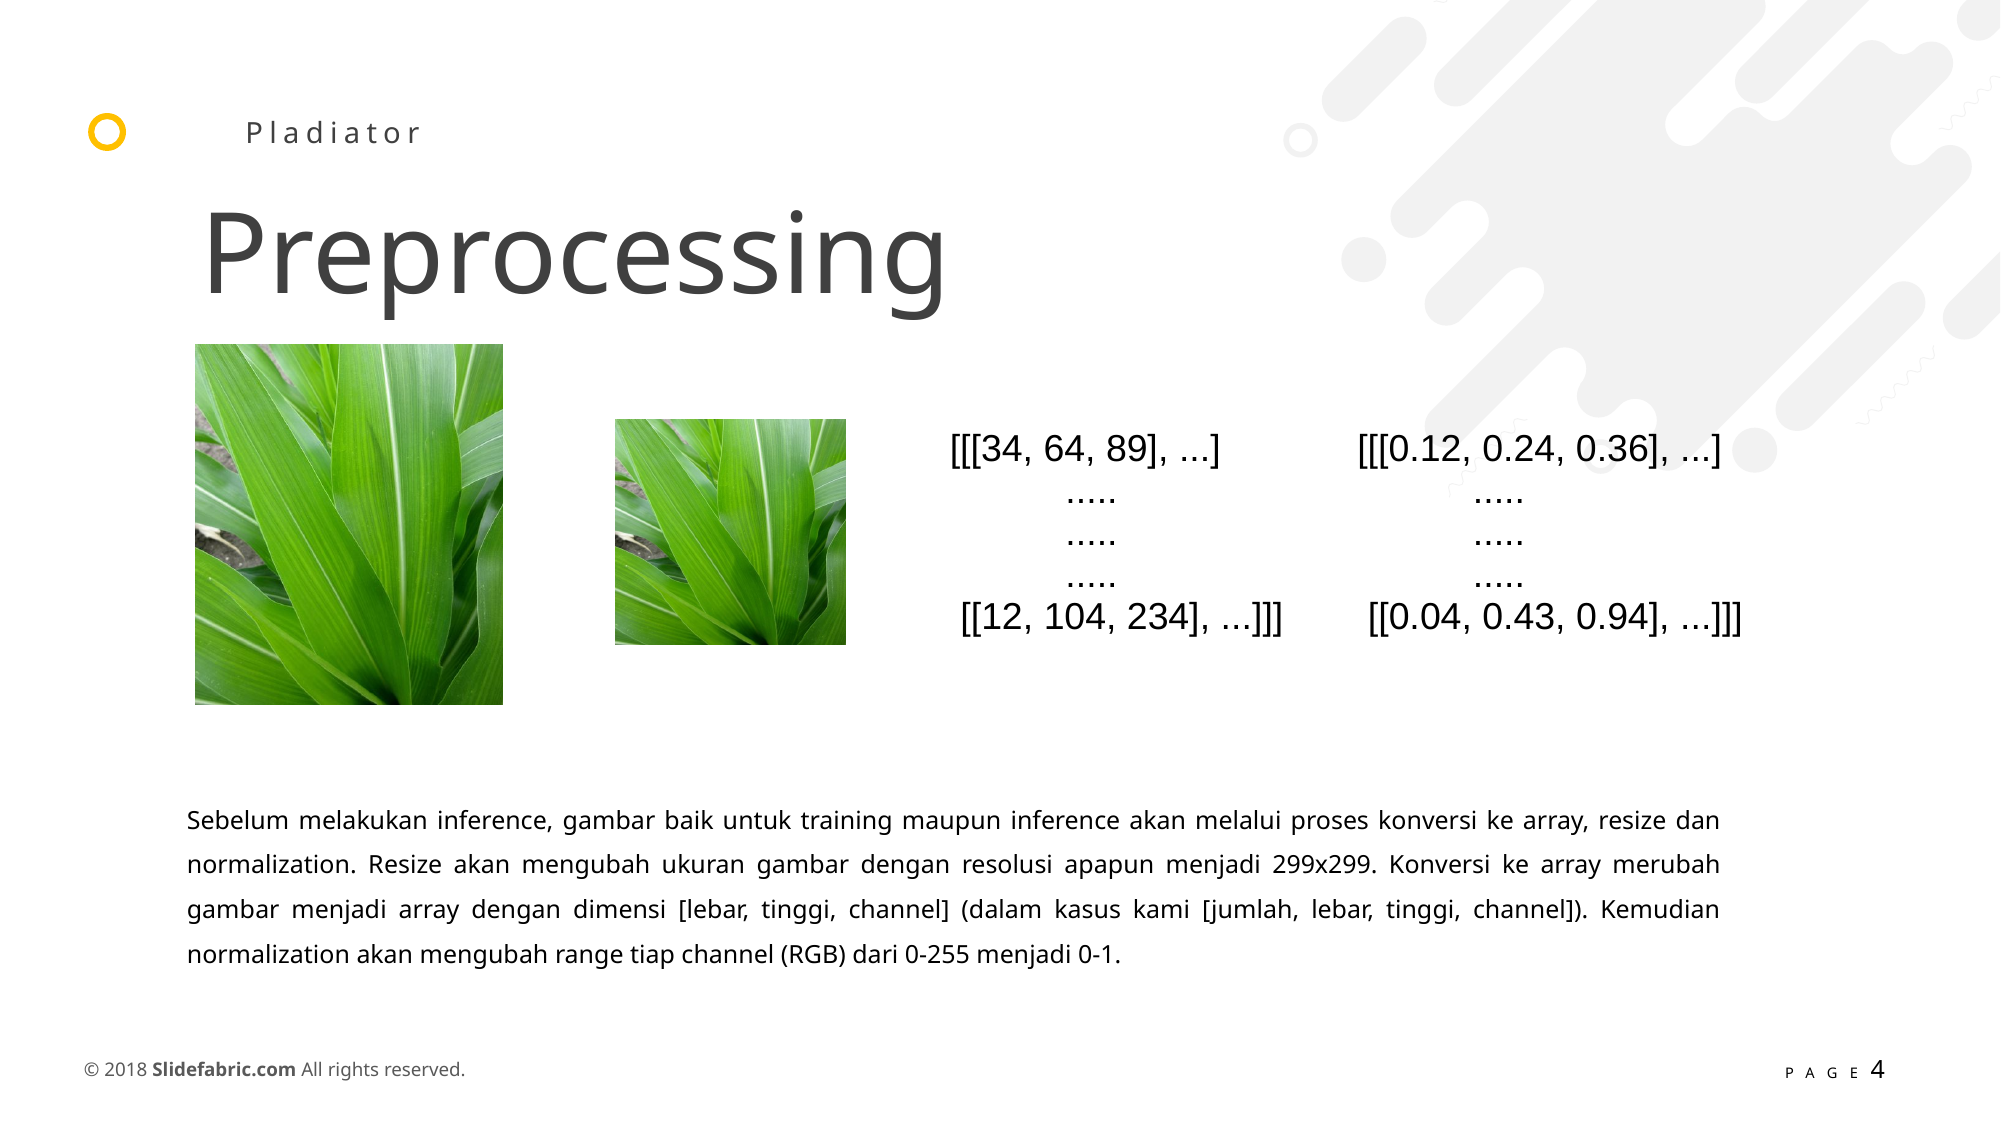

Pladiator
Preprocessing
[[[34, 64, 89], ...]
 .....
 .....
 .....
 [[12, 104, 234], ...]]]
[[[0.12, 0.24, 0.36], ...]
 .....
 .....
 .....
 [[0.04, 0.43, 0.94], ...]]]
Sebelum melakukan inference, gambar baik untuk training maupun inference akan melalui proses konversi ke array, resize dan normalization. Resize akan mengubah ukuran gambar dengan resolusi apapun menjadi 299x299. Konversi ke array merubah gambar menjadi array dengan dimensi [lebar, tinggi, channel] (dalam kasus kami [jumlah, lebar, tinggi, channel]). Kemudian normalization akan mengubah range tiap channel (RGB) dari 0-255 menjadi 0-1.